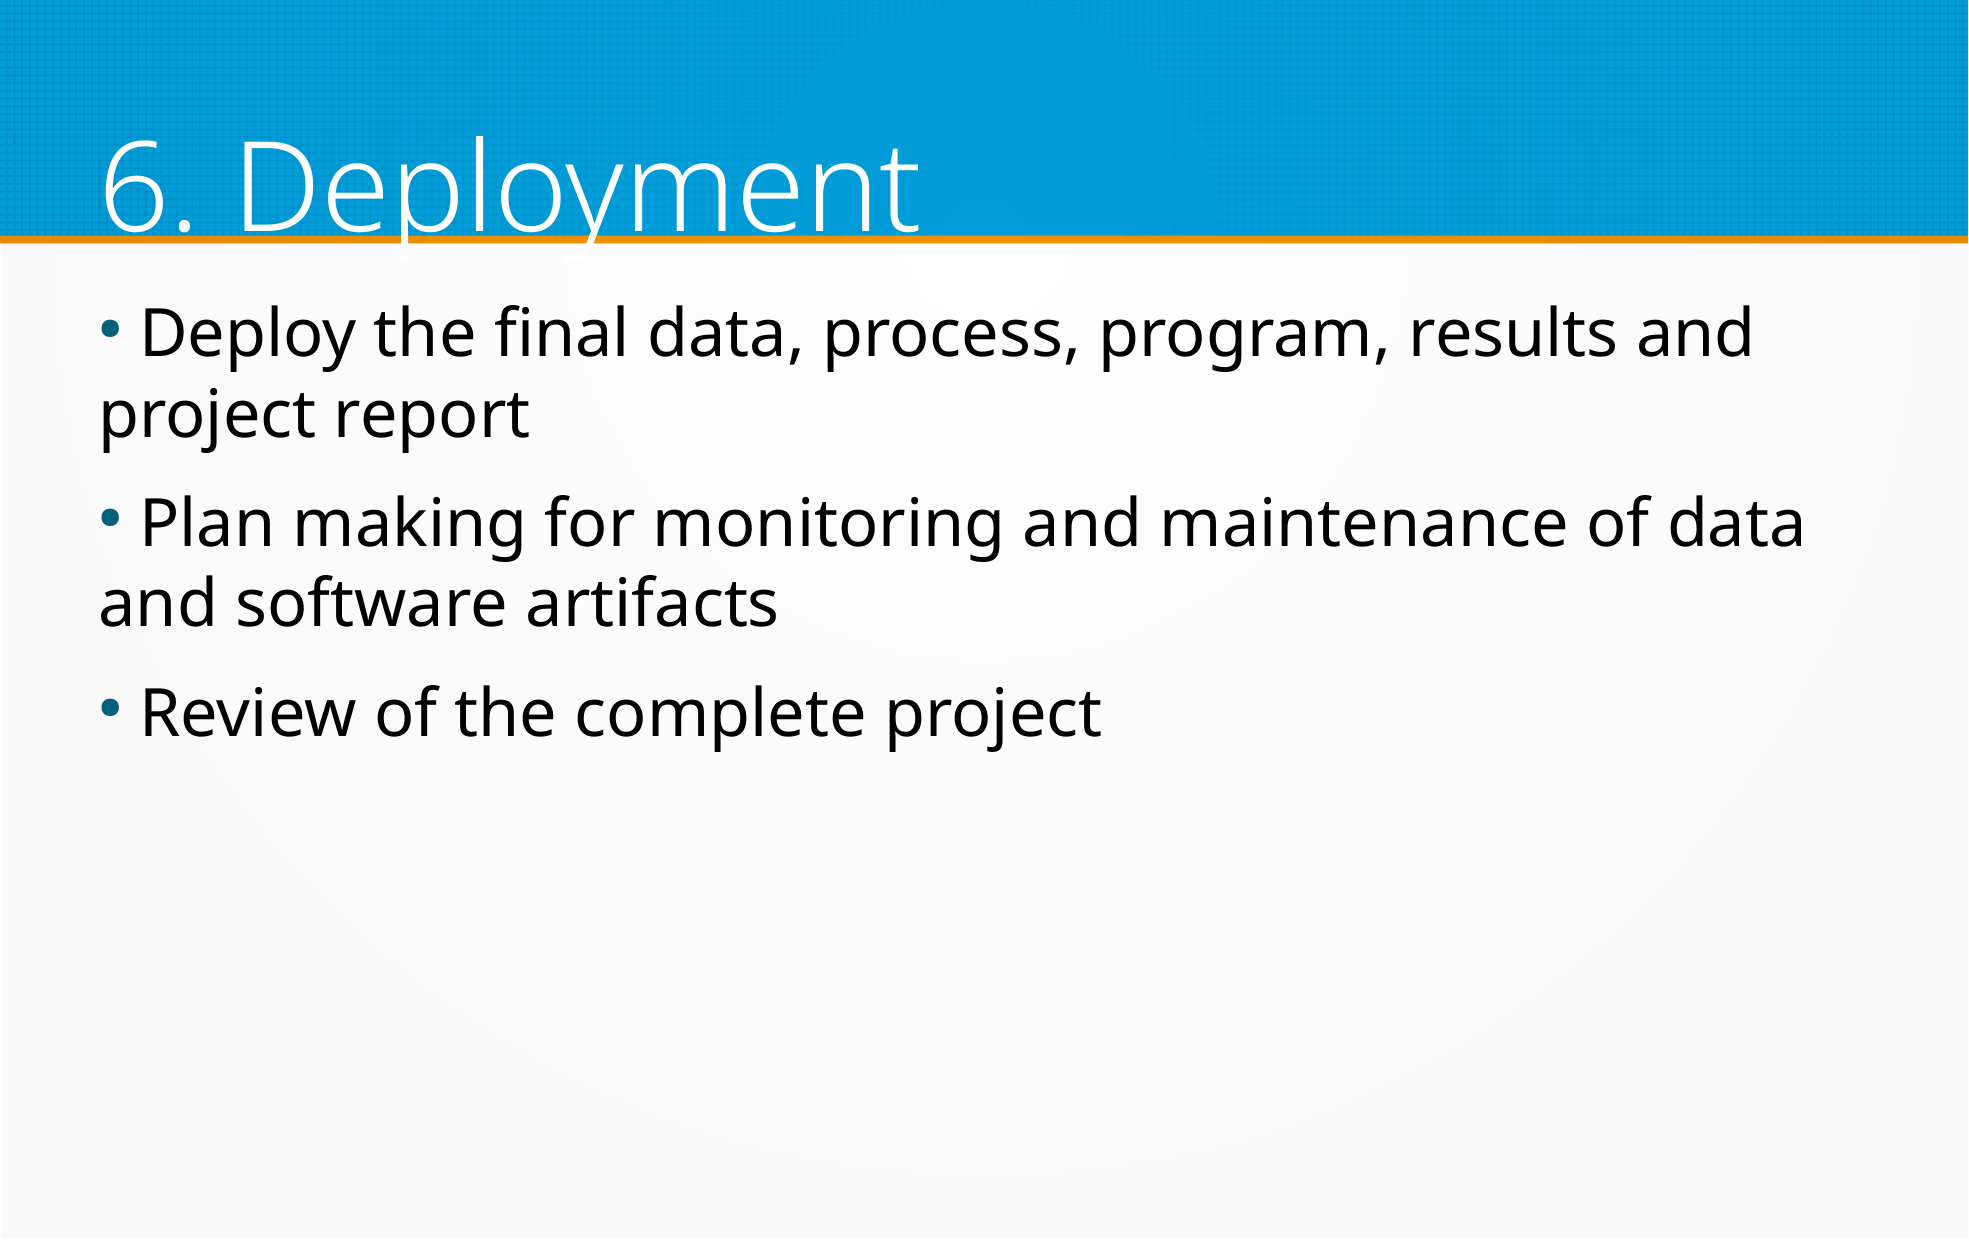

# 6. Deployment
 Deploy the final data, process, program, results and project report
 Plan making for monitoring and maintenance of data and software artifacts
 Review of the complete project